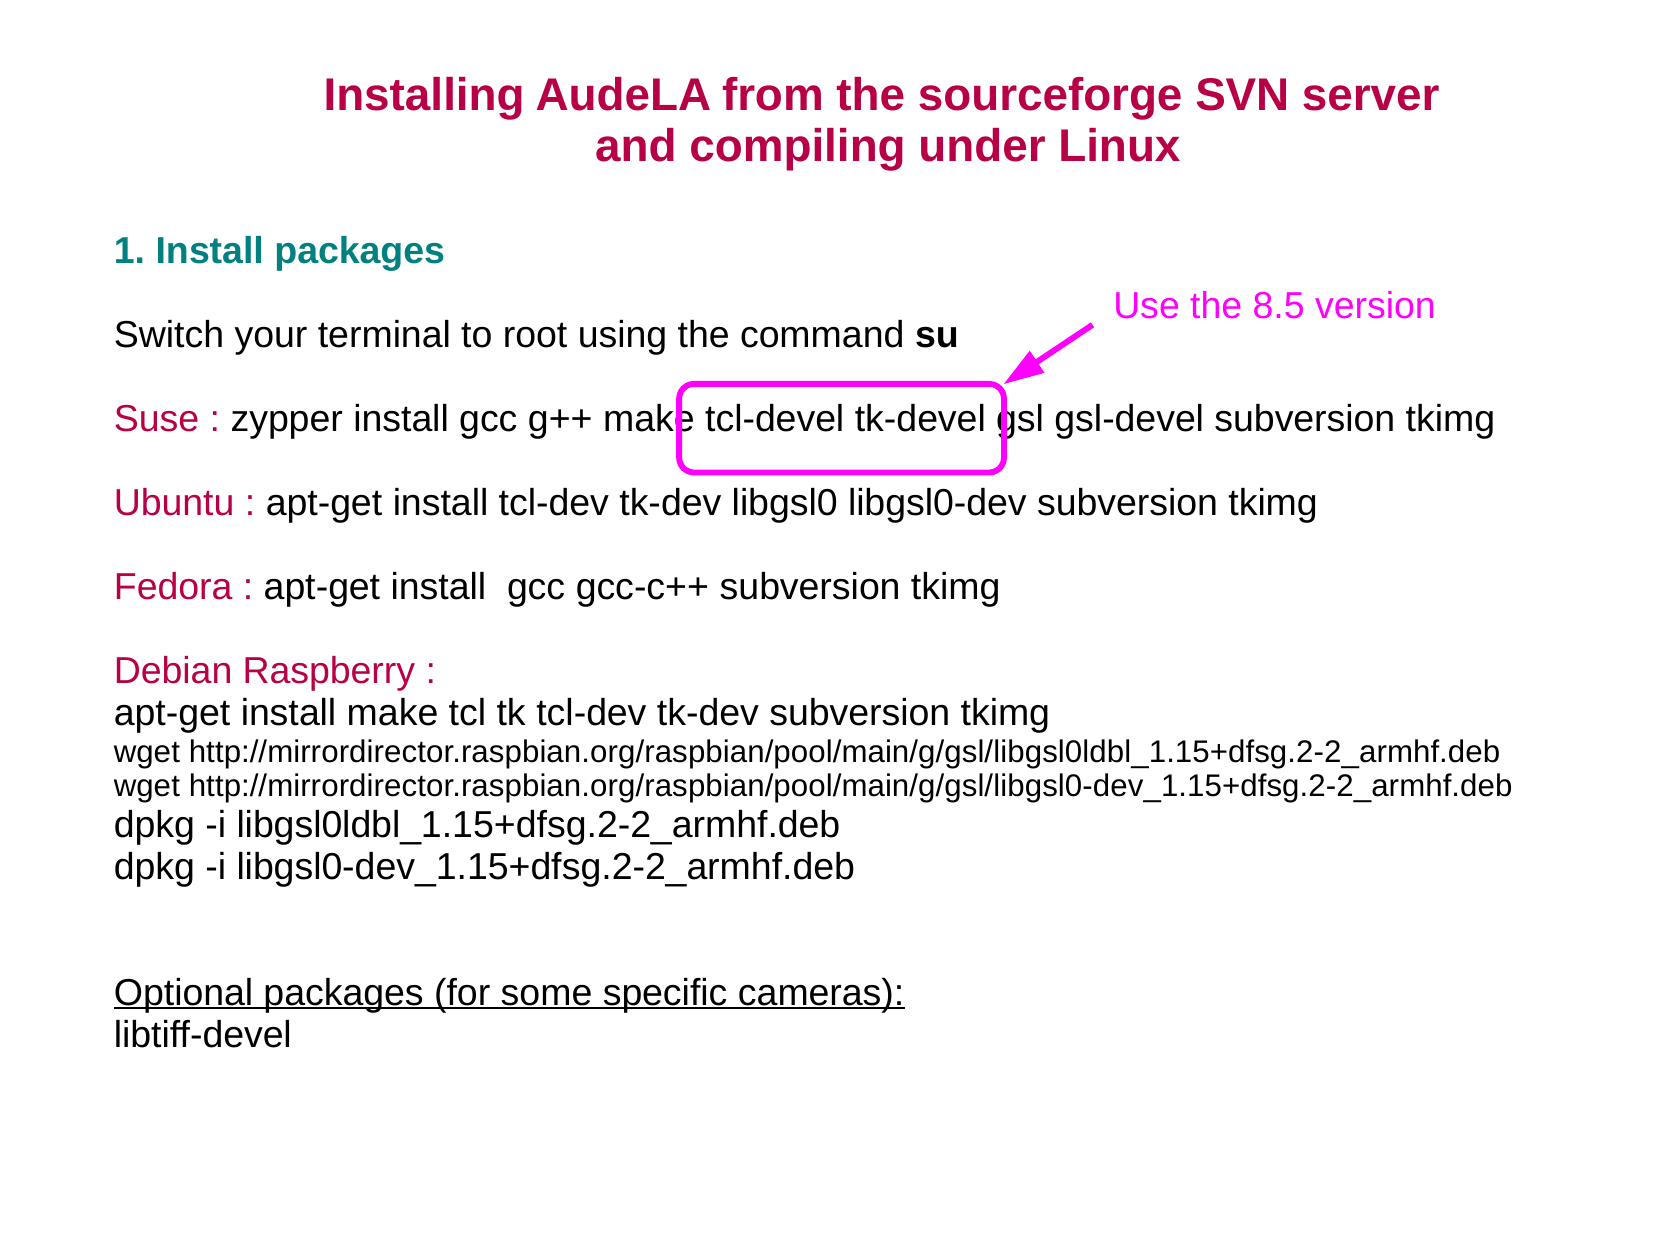

Installing AudeLA from the sourceforge SVN server
and compiling under Linux
1. Install packages
Switch your terminal to root using the command su
Suse : zypper install gcc g++ make tcl-devel tk-devel gsl gsl-devel subversion tkimg
Ubuntu : apt-get install tcl-dev tk-dev libgsl0 libgsl0-dev subversion tkimg
Fedora : apt-get install gcc gcc-c++ subversion tkimg
Debian Raspberry :
apt-get install make tcl tk tcl-dev tk-dev subversion tkimg
wget http://mirrordirector.raspbian.org/raspbian/pool/main/g/gsl/libgsl0ldbl_1.15+dfsg.2-2_armhf.deb
wget http://mirrordirector.raspbian.org/raspbian/pool/main/g/gsl/libgsl0-dev_1.15+dfsg.2-2_armhf.deb
dpkg -i libgsl0ldbl_1.15+dfsg.2-2_armhf.deb
dpkg -i libgsl0-dev_1.15+dfsg.2-2_armhf.deb
Optional packages (for some specific cameras):
libtiff-devel
Use the 8.5 version